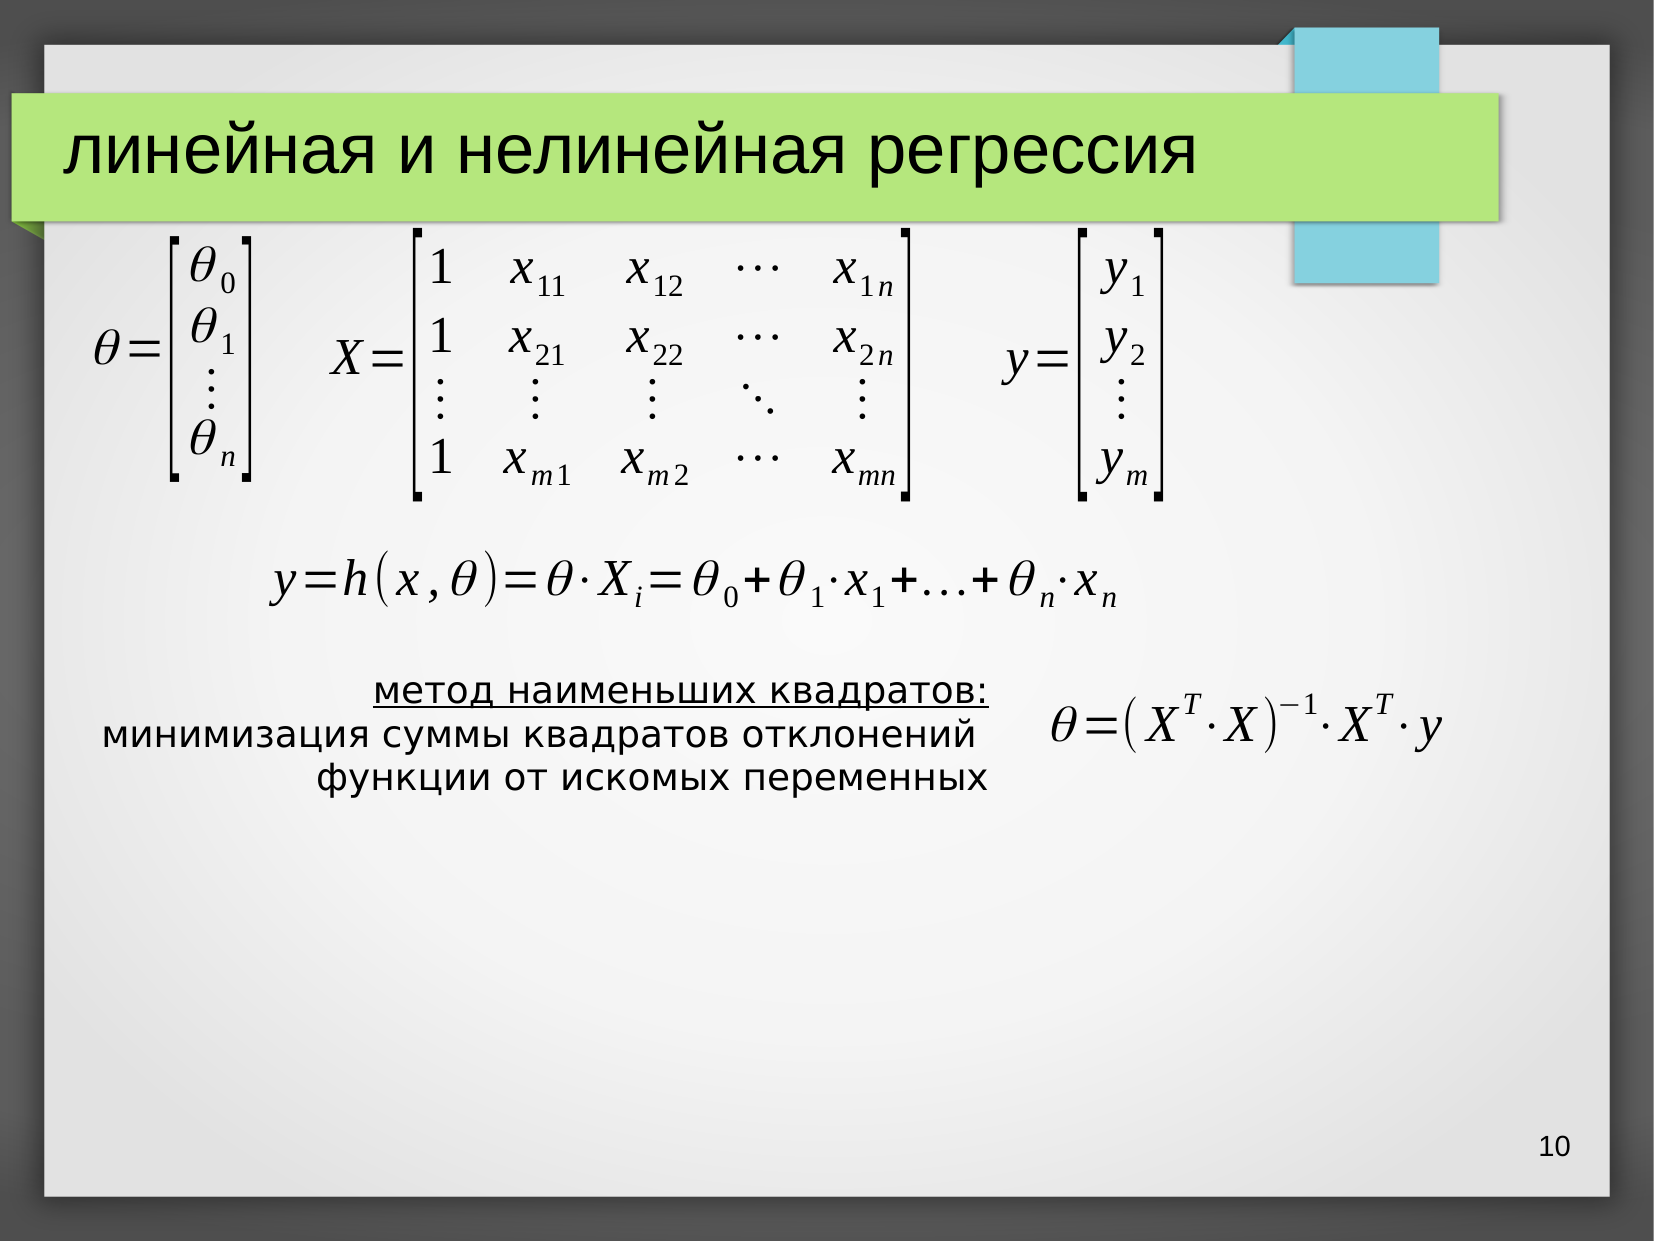

# линейная и нелинейная регрессия
метод наименьших квадратов:
минимизация суммы квадратов отклонений функции от искомых переменных
10